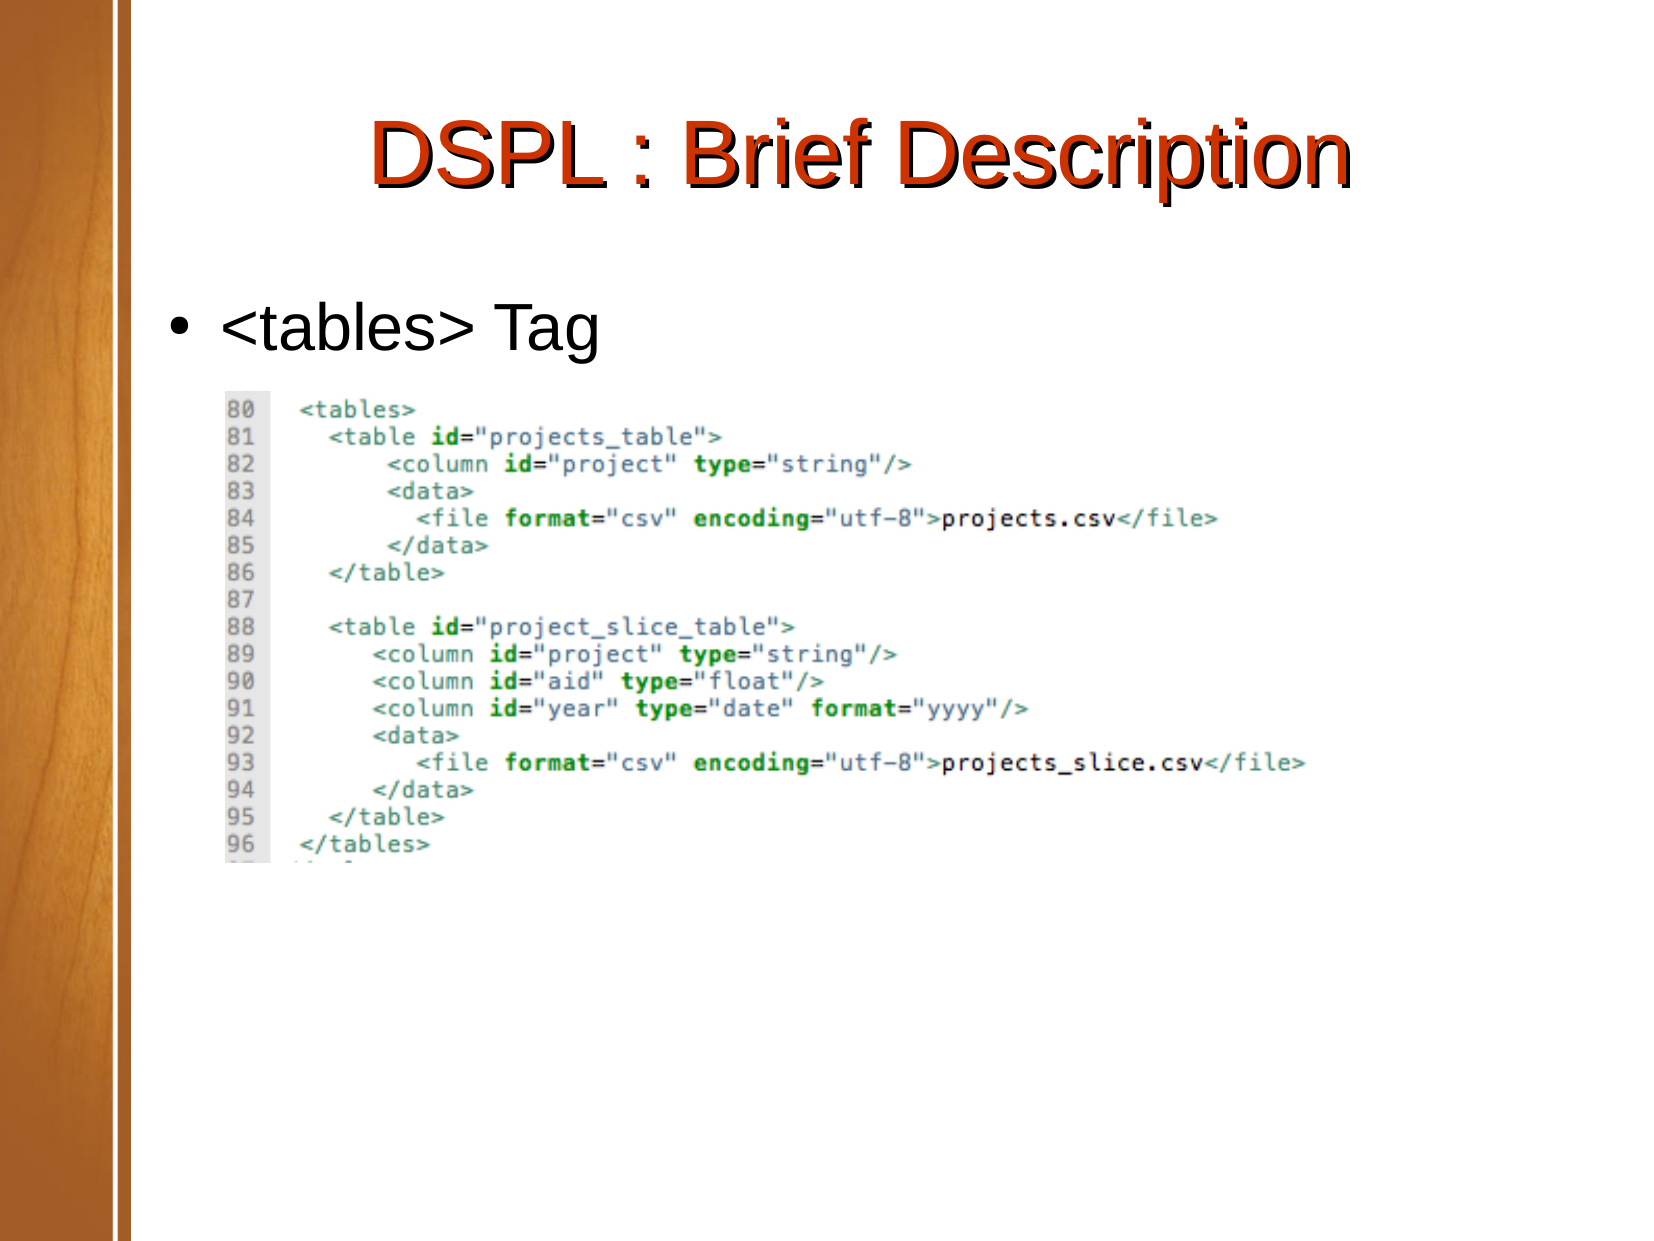

# DSPL : Brief Description
<tables> Tag